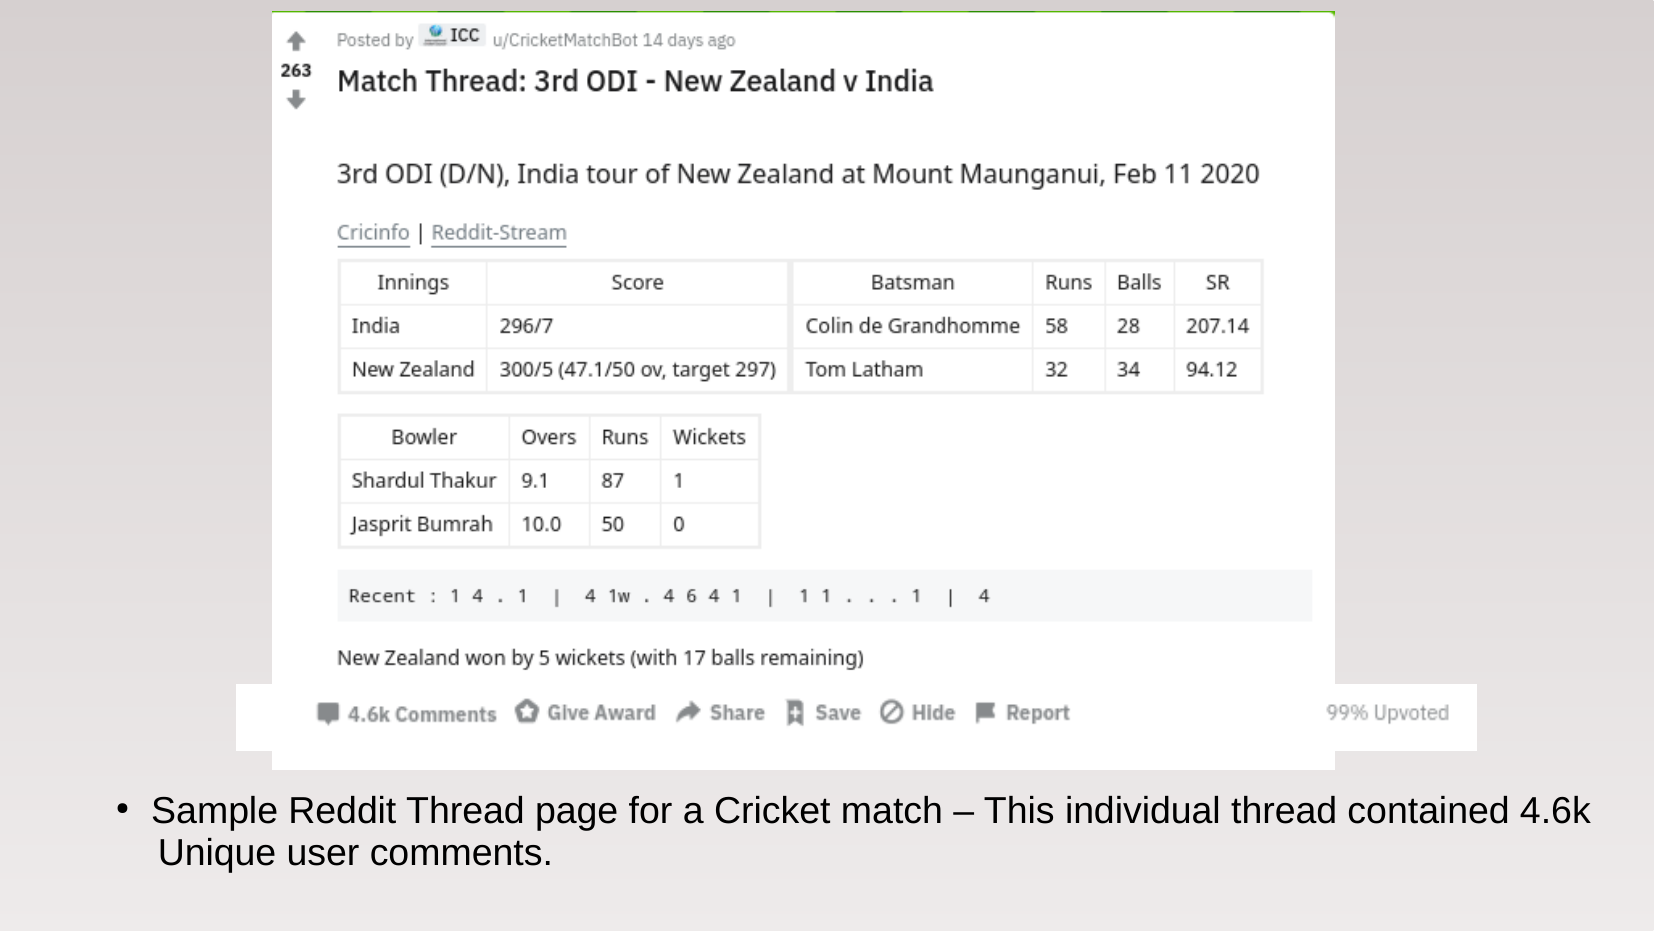

Sample Reddit Thread page for a Cricket match – This individual thread contained 4.6k
 Unique user comments.